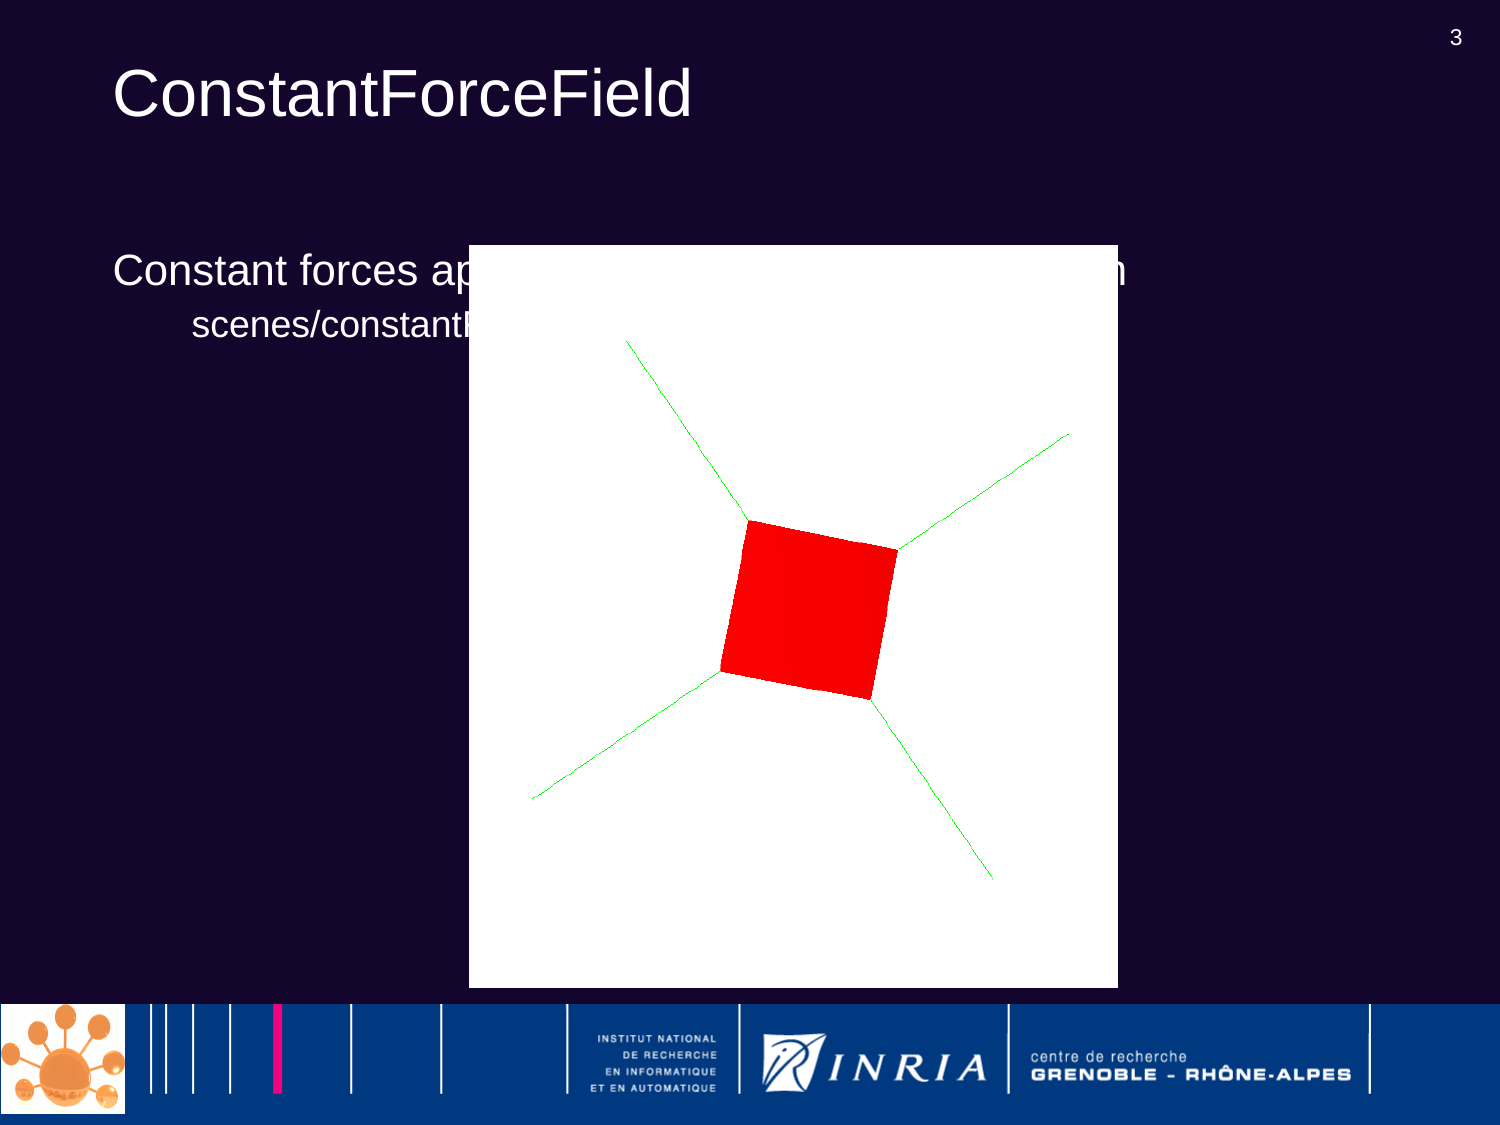

# ConstantForceField
Constant forces applied to given degrees of freedom
scenes/constantForce.scn